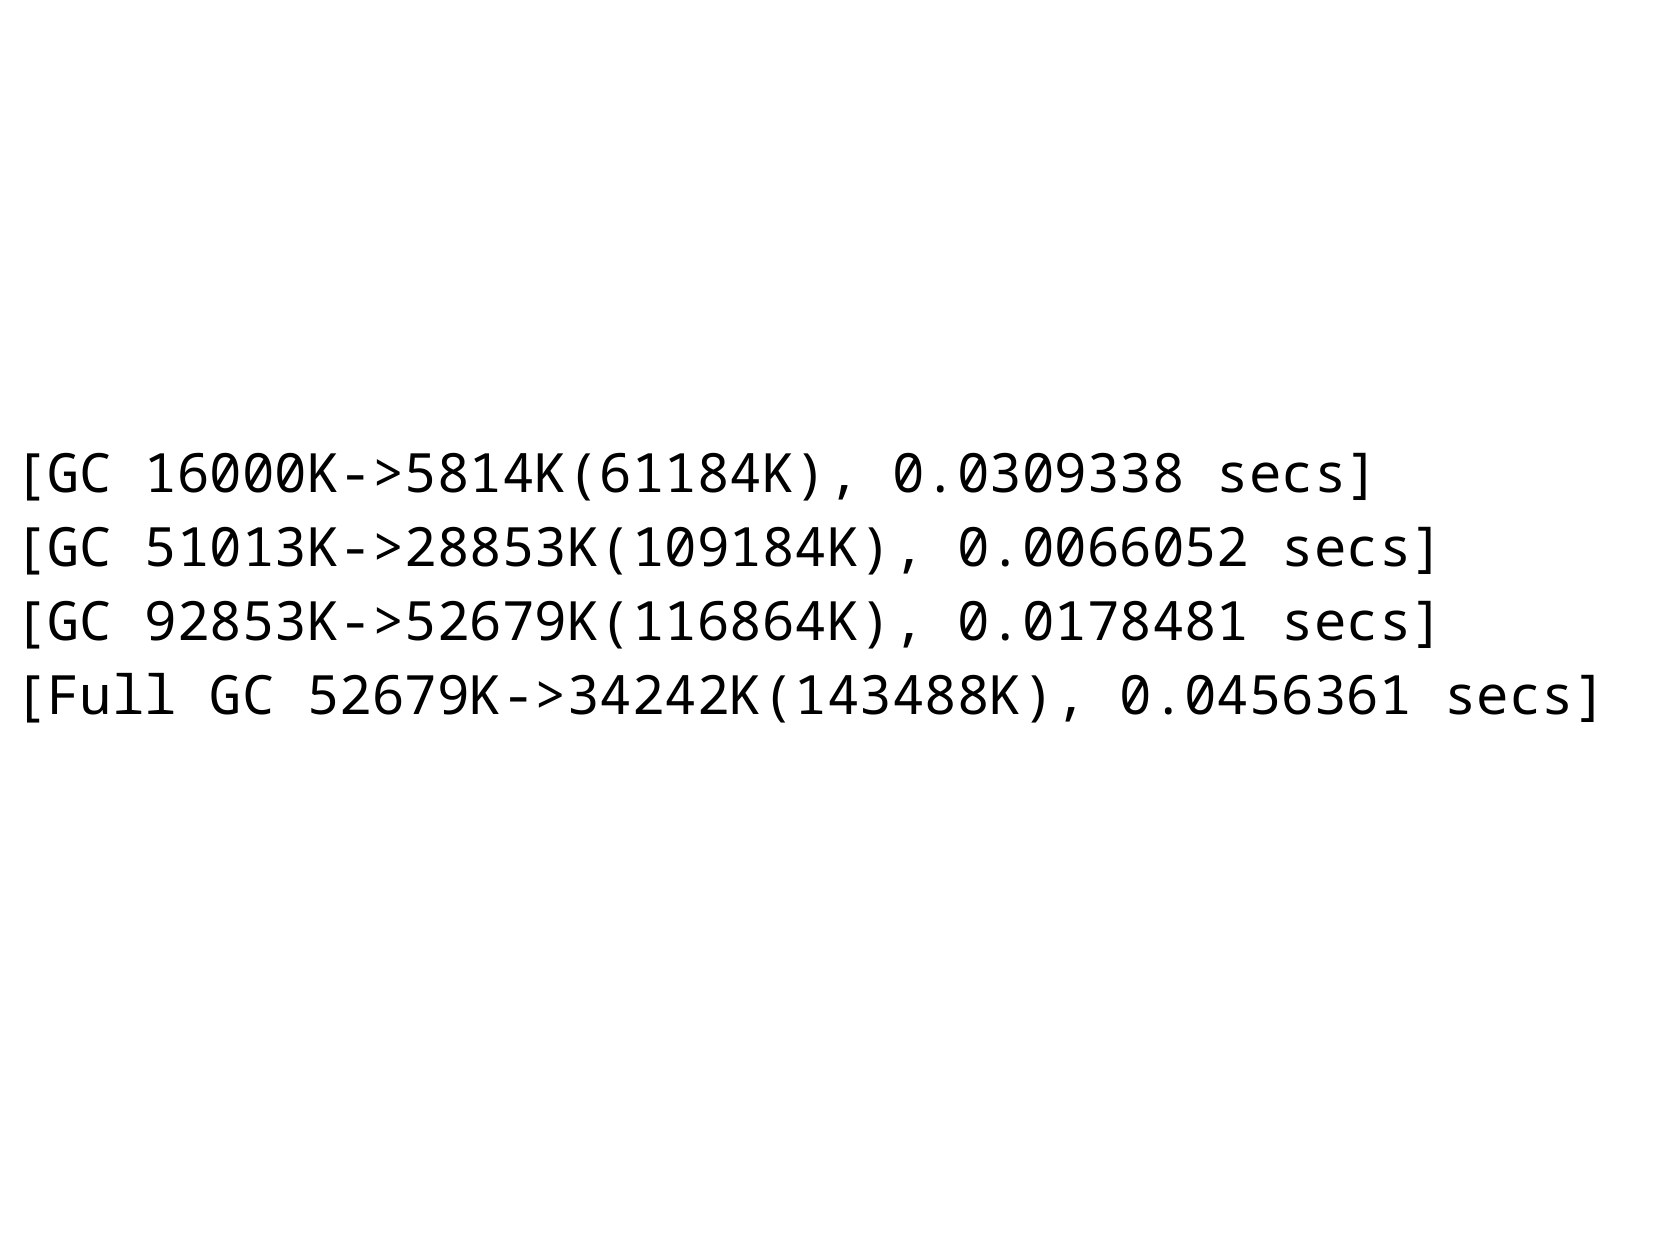

[GC 16000K->5814K(61184K), 0.0309338 secs]
[GC 51013K->28853K(109184K), 0.0066052 secs]
[GC 92853K->52679K(116864K), 0.0178481 secs]
[Full GC 52679K->34242K(143488K), 0.0456361 secs]